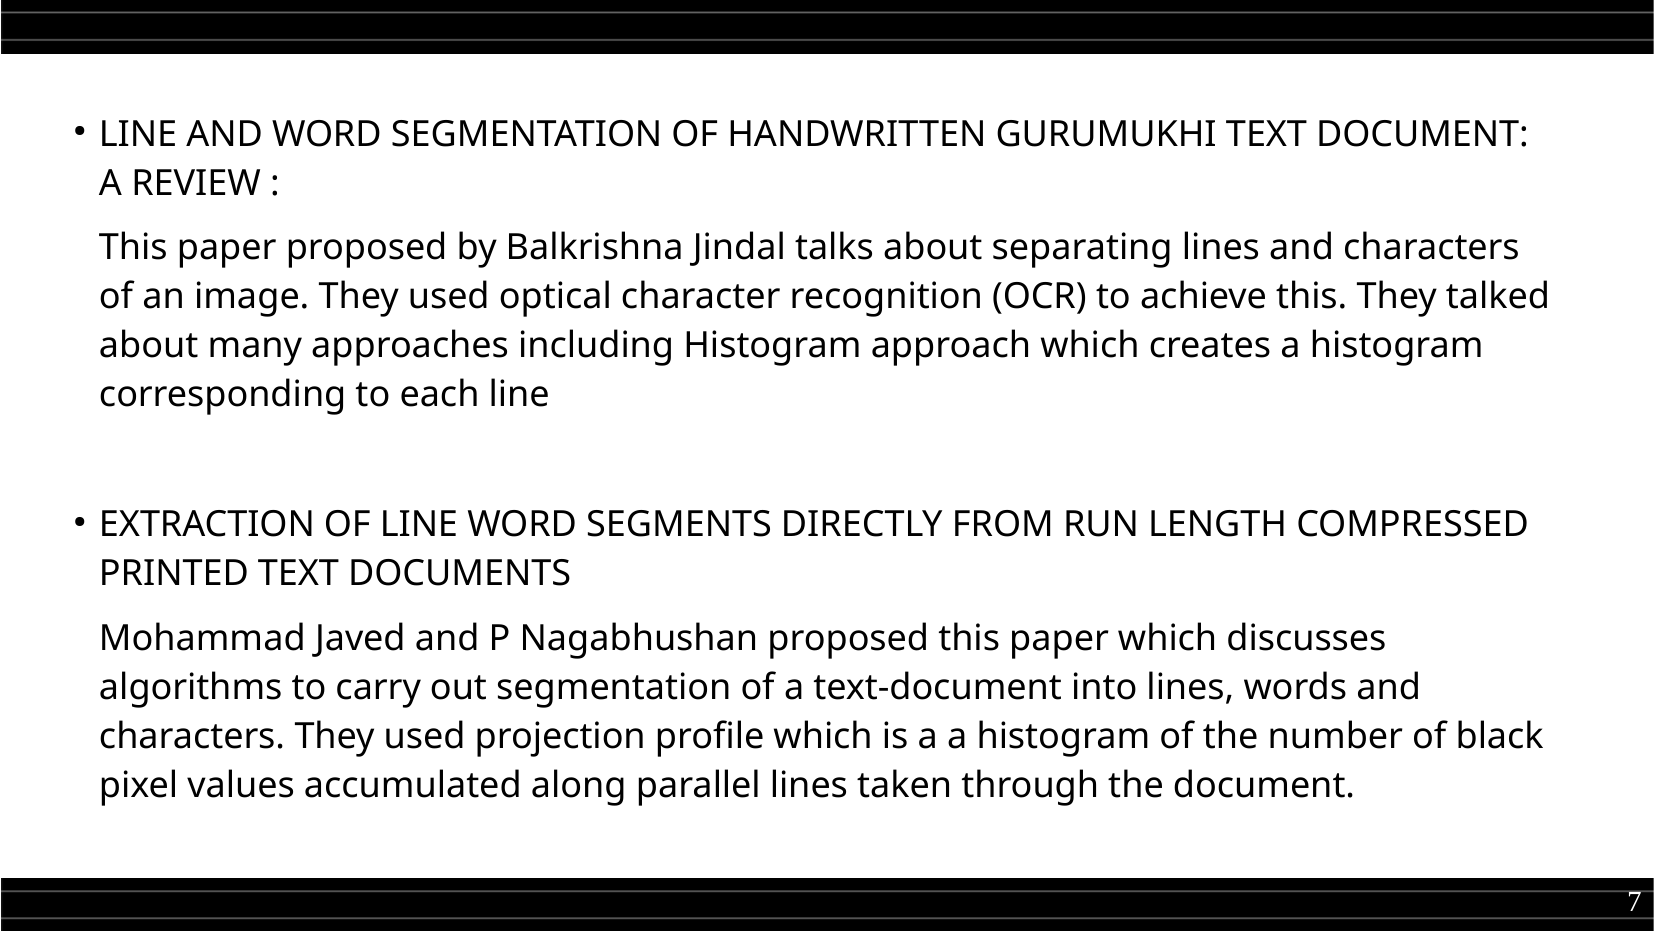

# LINE AND WORD SEGMENTATION OF HANDWRITTEN GURUMUKHI TEXT DOCUMENT: A REVIEW :
This paper proposed by Balkrishna Jindal talks about separating lines and characters of an image. They used optical character recognition (OCR) to achieve this. They talked about many approaches including Histogram approach which creates a histogram corresponding to each line
EXTRACTION OF LINE WORD SEGMENTS DIRECTLY FROM RUN LENGTH COMPRESSED PRINTED TEXT DOCUMENTS
Mohammad Javed and P Nagabhushan proposed this paper which discusses algorithms to carry out segmentation of a text-document into lines, words and characters. They used projection profile which is a a histogram of the number of black pixel values accumulated along parallel lines taken through the document.